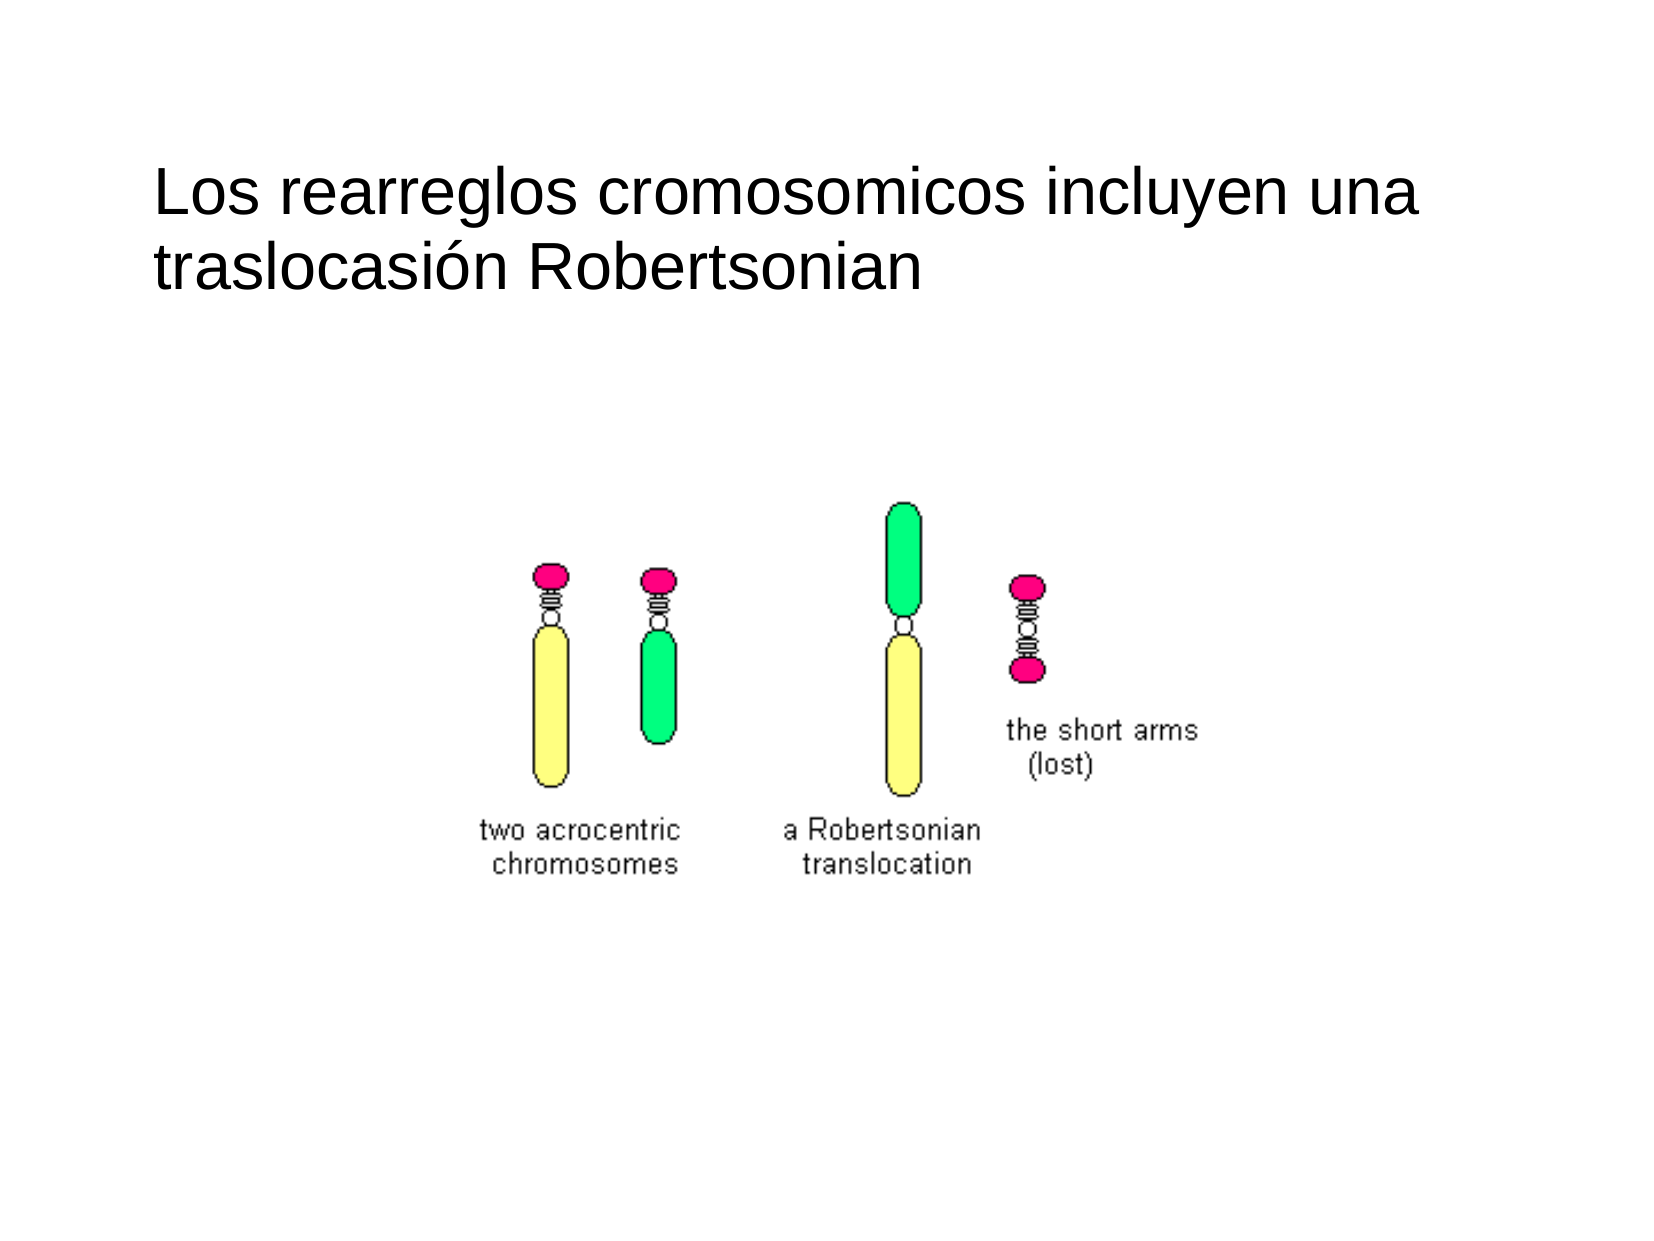

# Los rearreglos cromosomicos incluyen una traslocasión Robertsonian